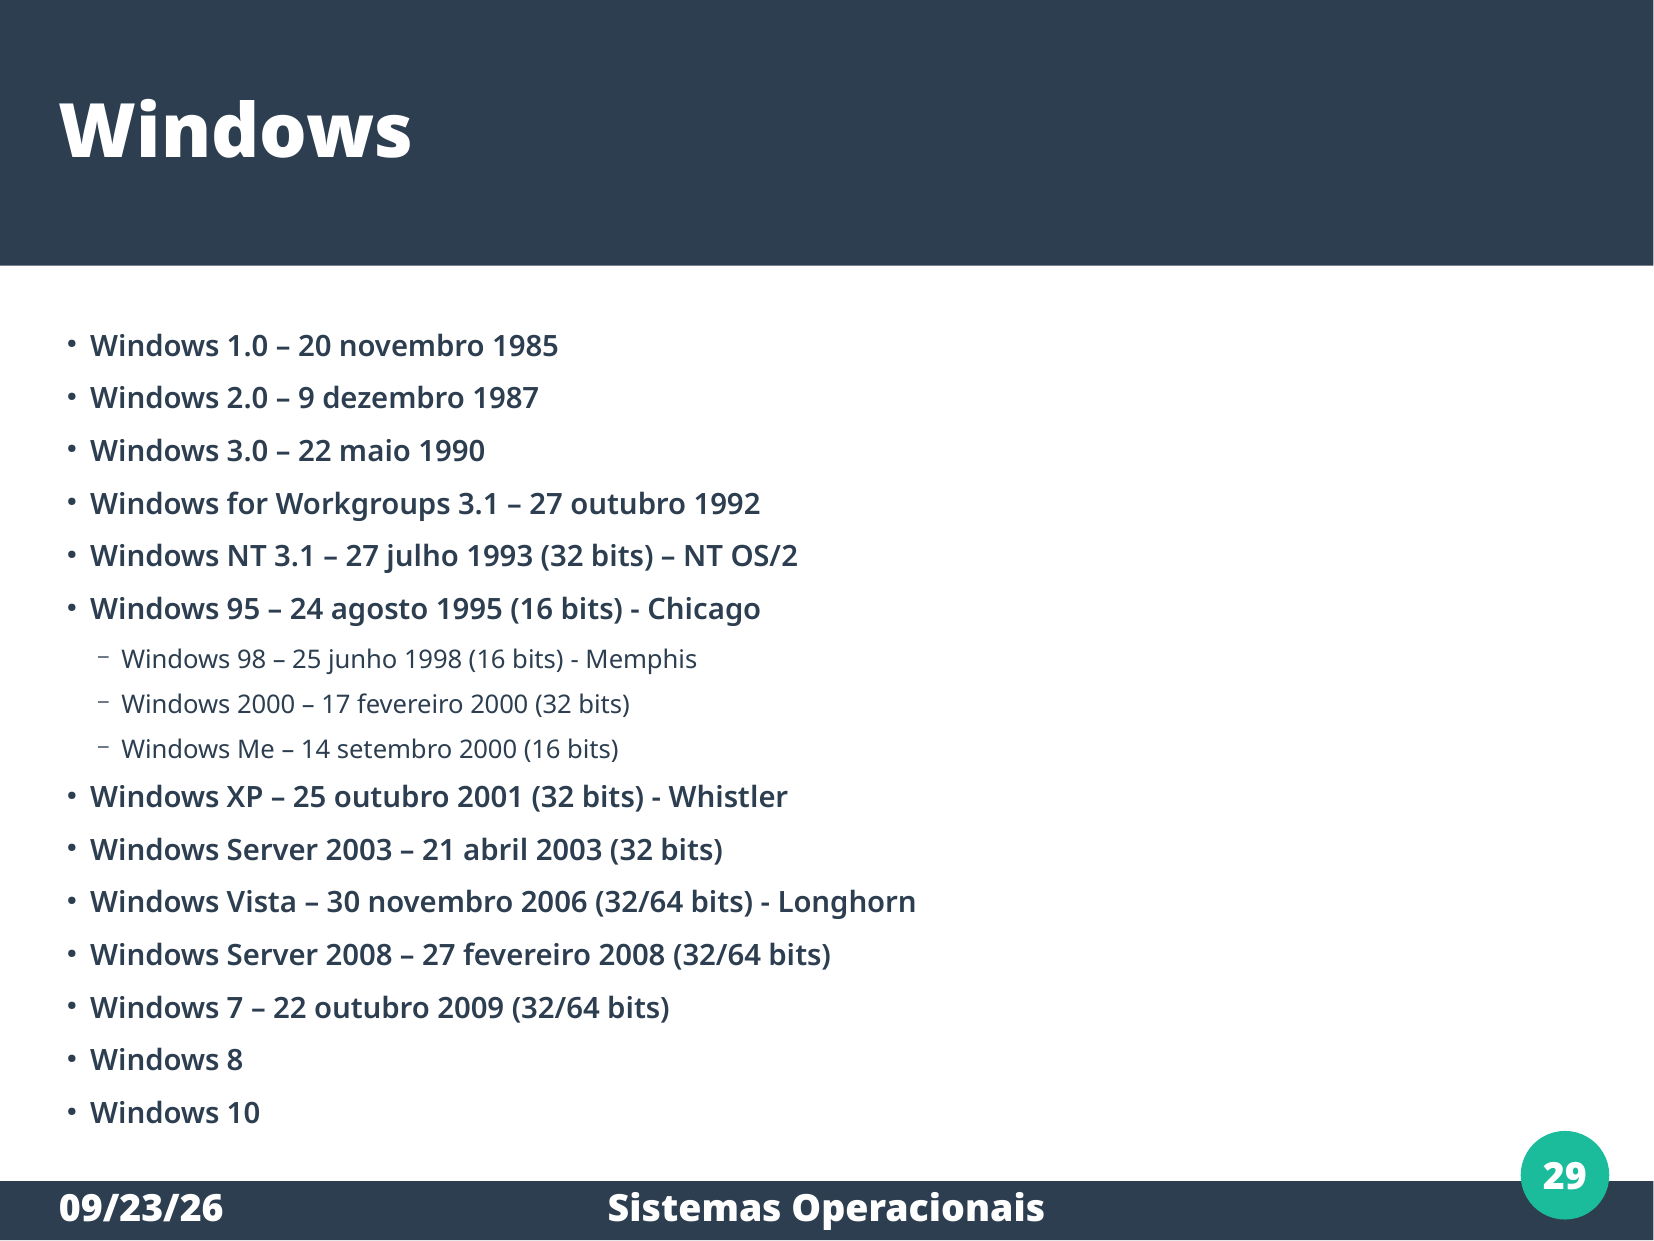

Windows
# Windows 1.0 – 20 novembro 1985
Windows 2.0 – 9 dezembro 1987
Windows 3.0 – 22 maio 1990
Windows for Workgroups 3.1 – 27 outubro 1992
Windows NT 3.1 – 27 julho 1993 (32 bits) – NT OS/2
Windows 95 – 24 agosto 1995 (16 bits) - Chicago
Windows 98 – 25 junho 1998 (16 bits) - Memphis
Windows 2000 – 17 fevereiro 2000 (32 bits)
Windows Me – 14 setembro 2000 (16 bits)
Windows XP – 25 outubro 2001 (32 bits) - Whistler
Windows Server 2003 – 21 abril 2003 (32 bits)
Windows Vista – 30 novembro 2006 (32/64 bits) - Longhorn
Windows Server 2008 – 27 fevereiro 2008 (32/64 bits)
Windows 7 – 22 outubro 2009 (32/64 bits)
Windows 8
Windows 10
29
Sistemas Operacionais